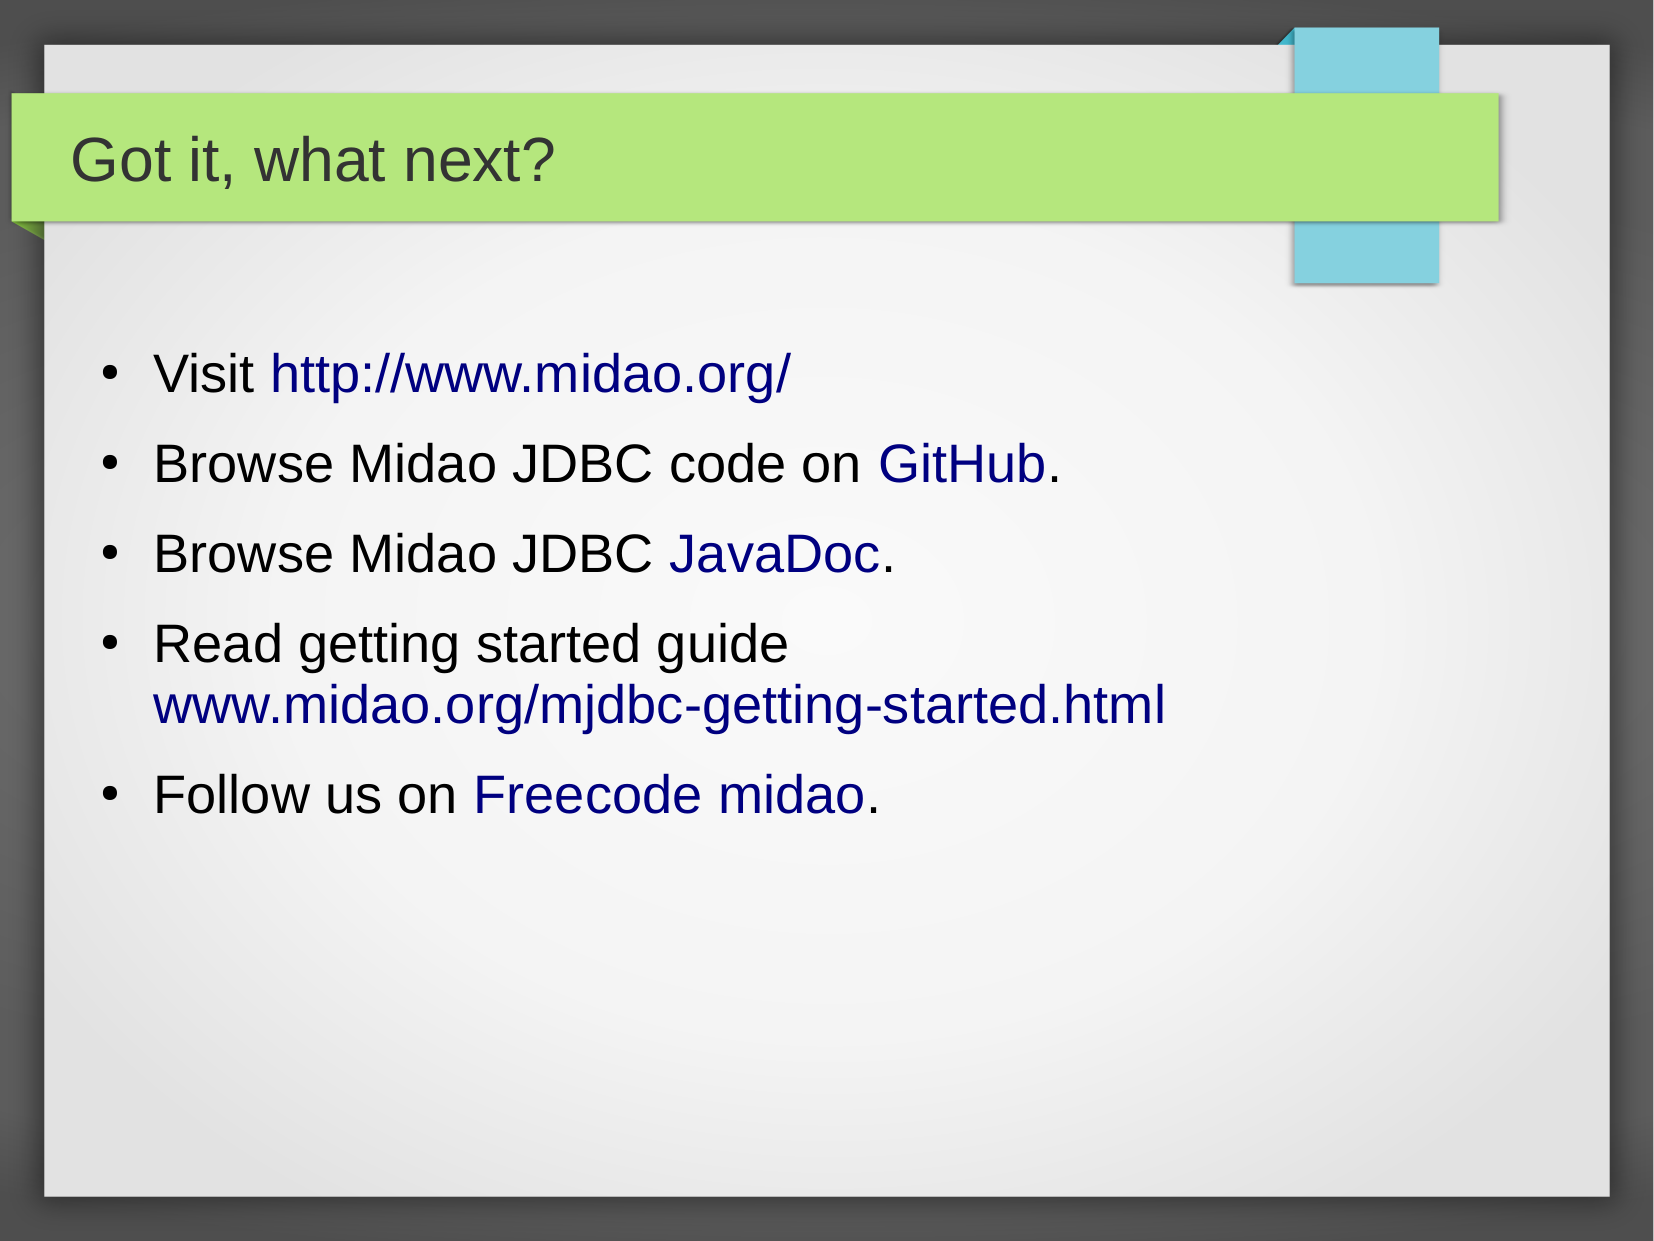

# Got it, what next?
Visit http://www.midao.org/
Browse Midao JDBC code on GitHub.
Browse Midao JDBC JavaDoc.
Read getting started guide www.midao.org/mjdbc-getting-started.html
Follow us on Freecode midao.